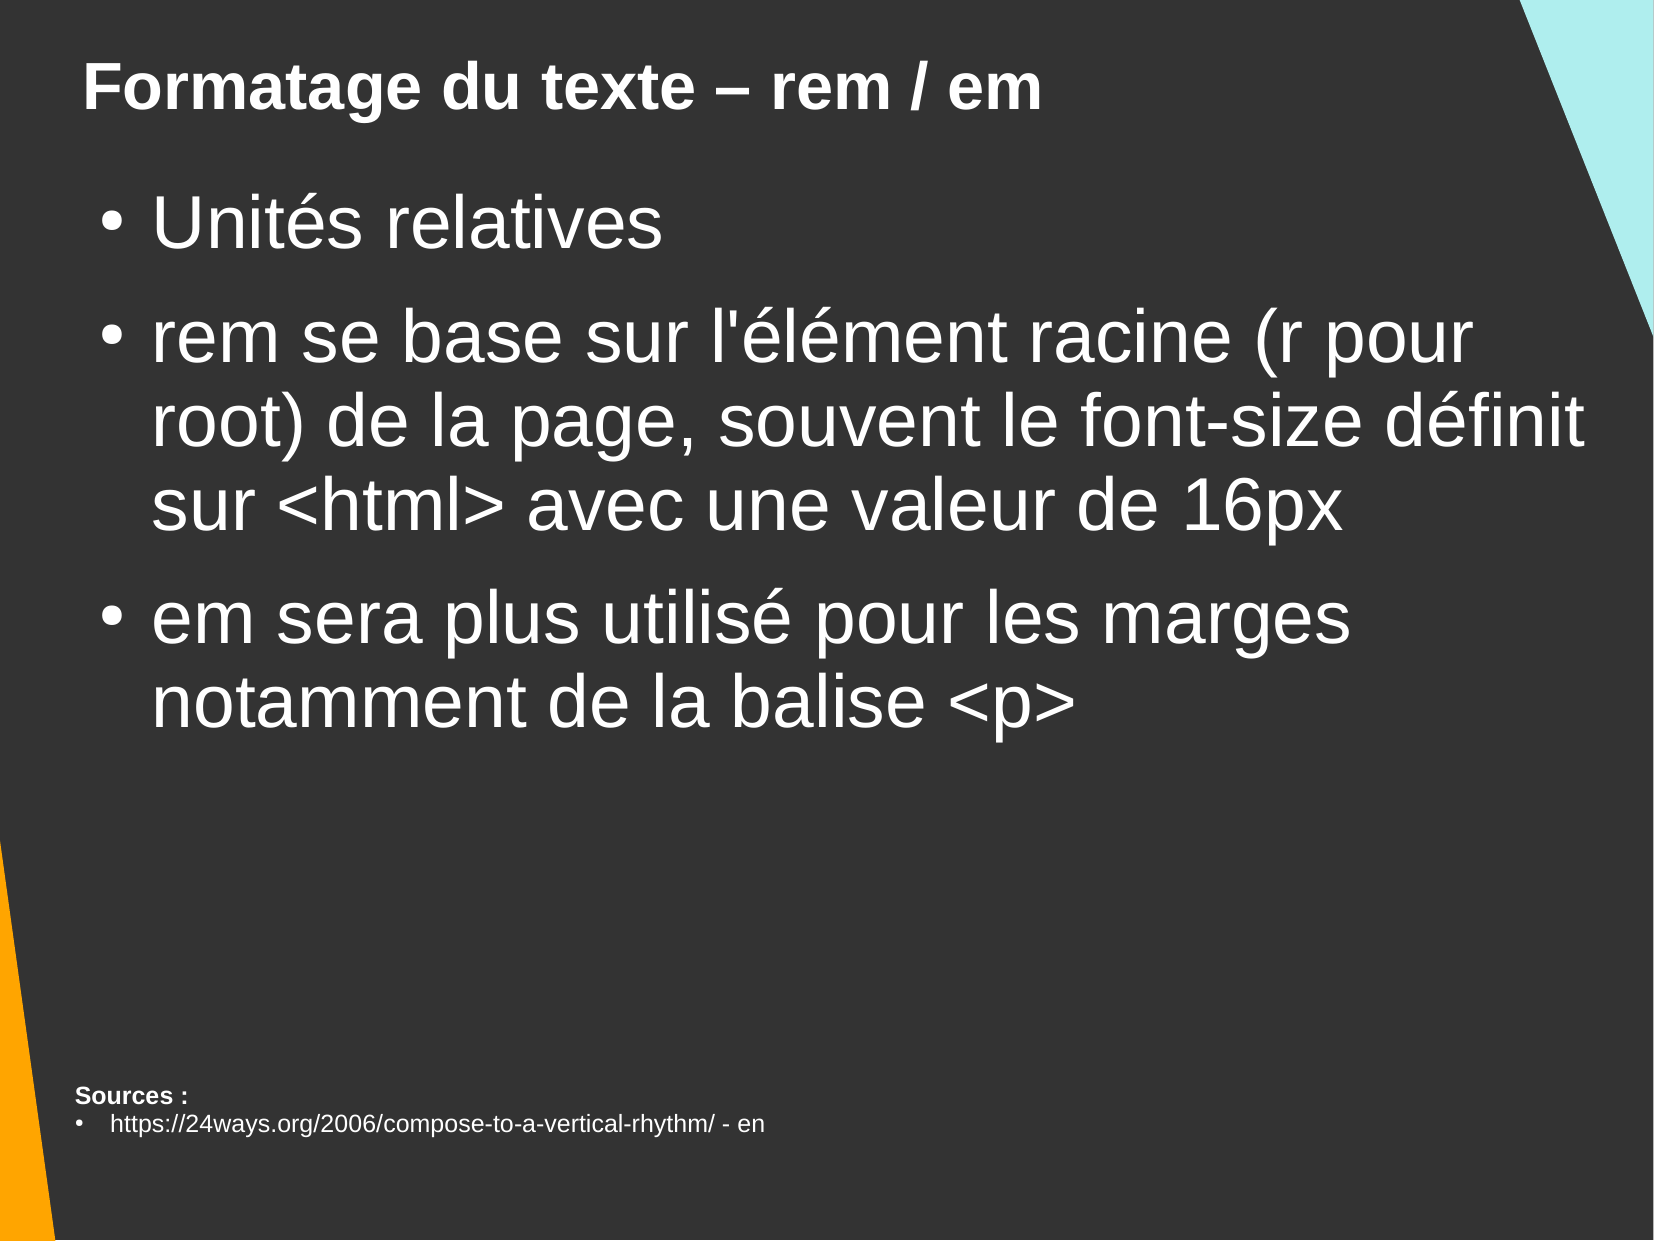

# Formatage du texte – rem / em
Unités relatives
rem se base sur l'élément racine (r pour root) de la page, souvent le font-size définit sur <html> avec une valeur de 16px
em sera plus utilisé pour les marges notamment de la balise <p>
Sources :
https://24ways.org/2006/compose-to-a-vertical-rhythm/ - en